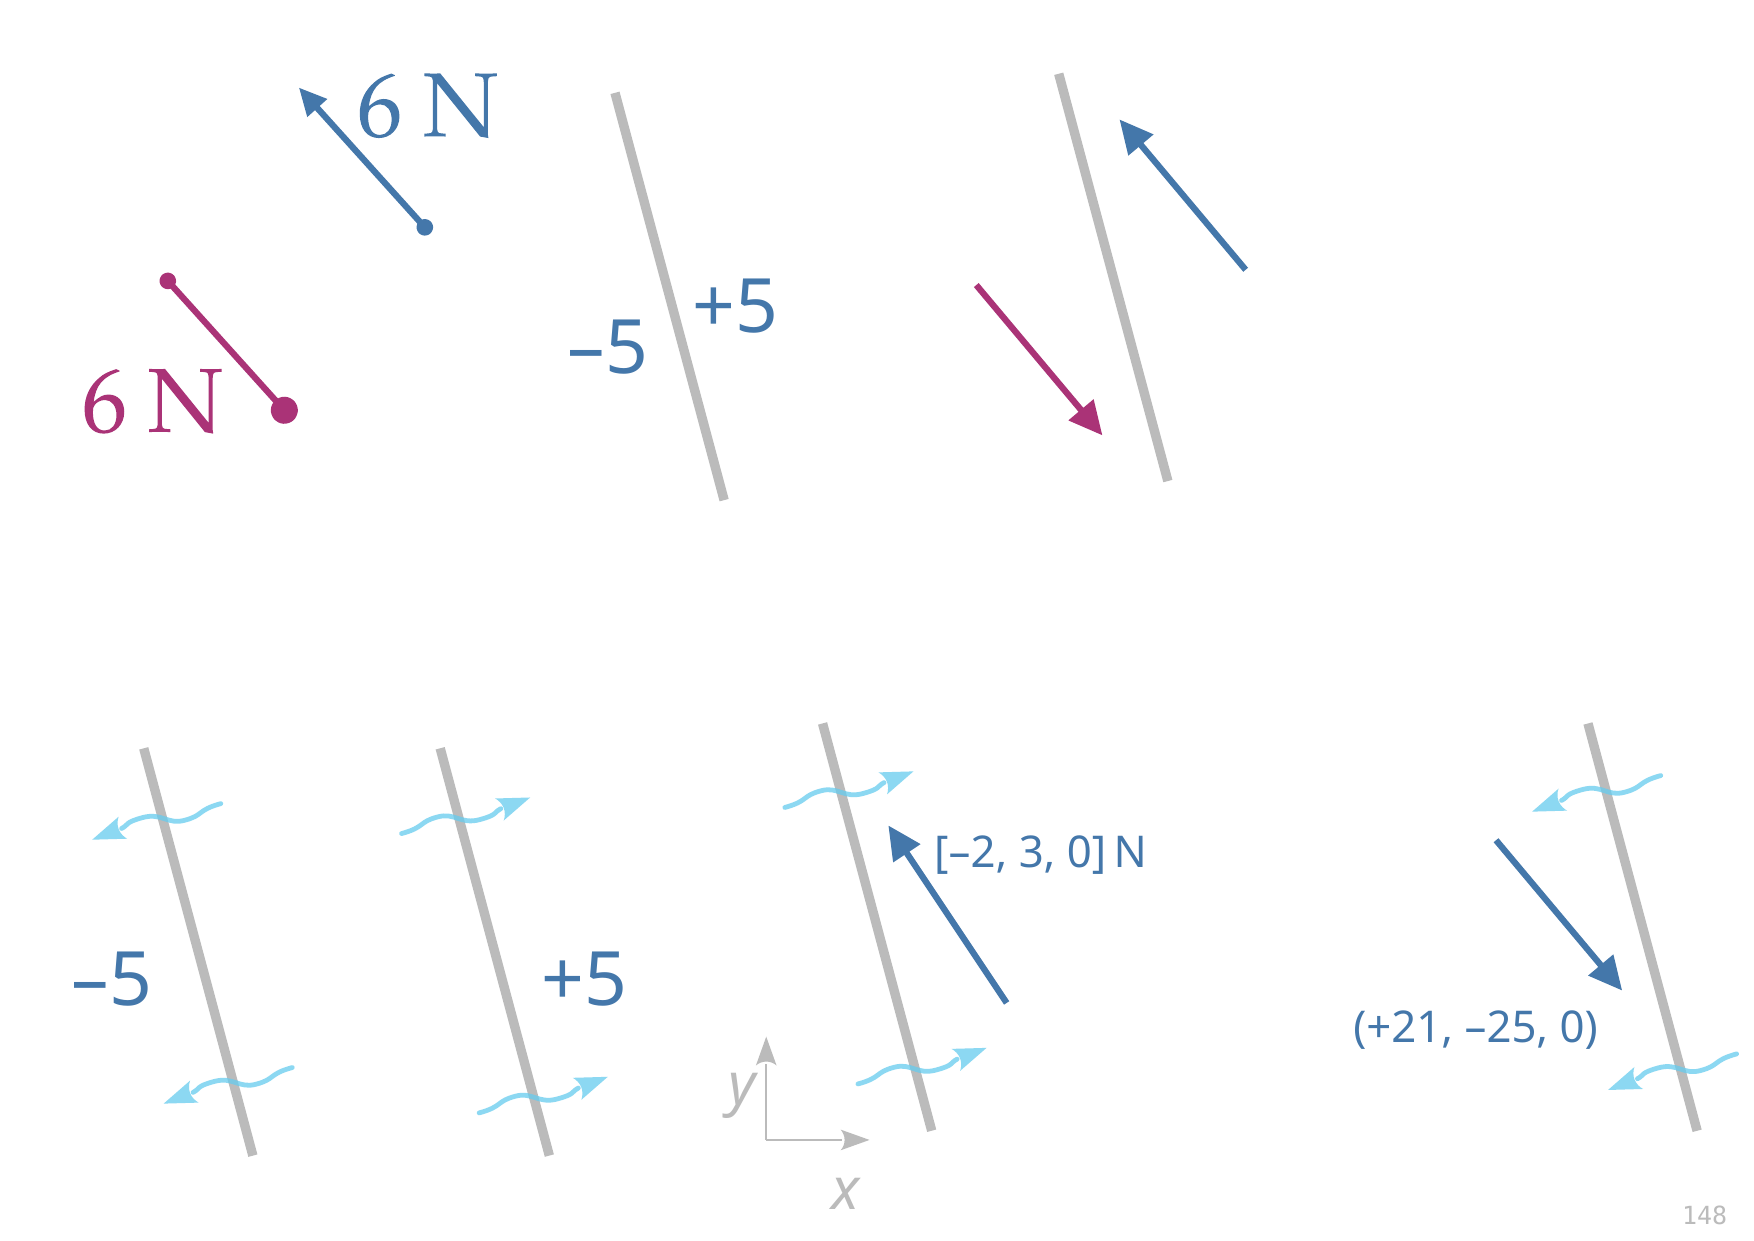

+5
–5
[–2, 3, 0] N
–5
+5
(+21, –25, 0)
y
x